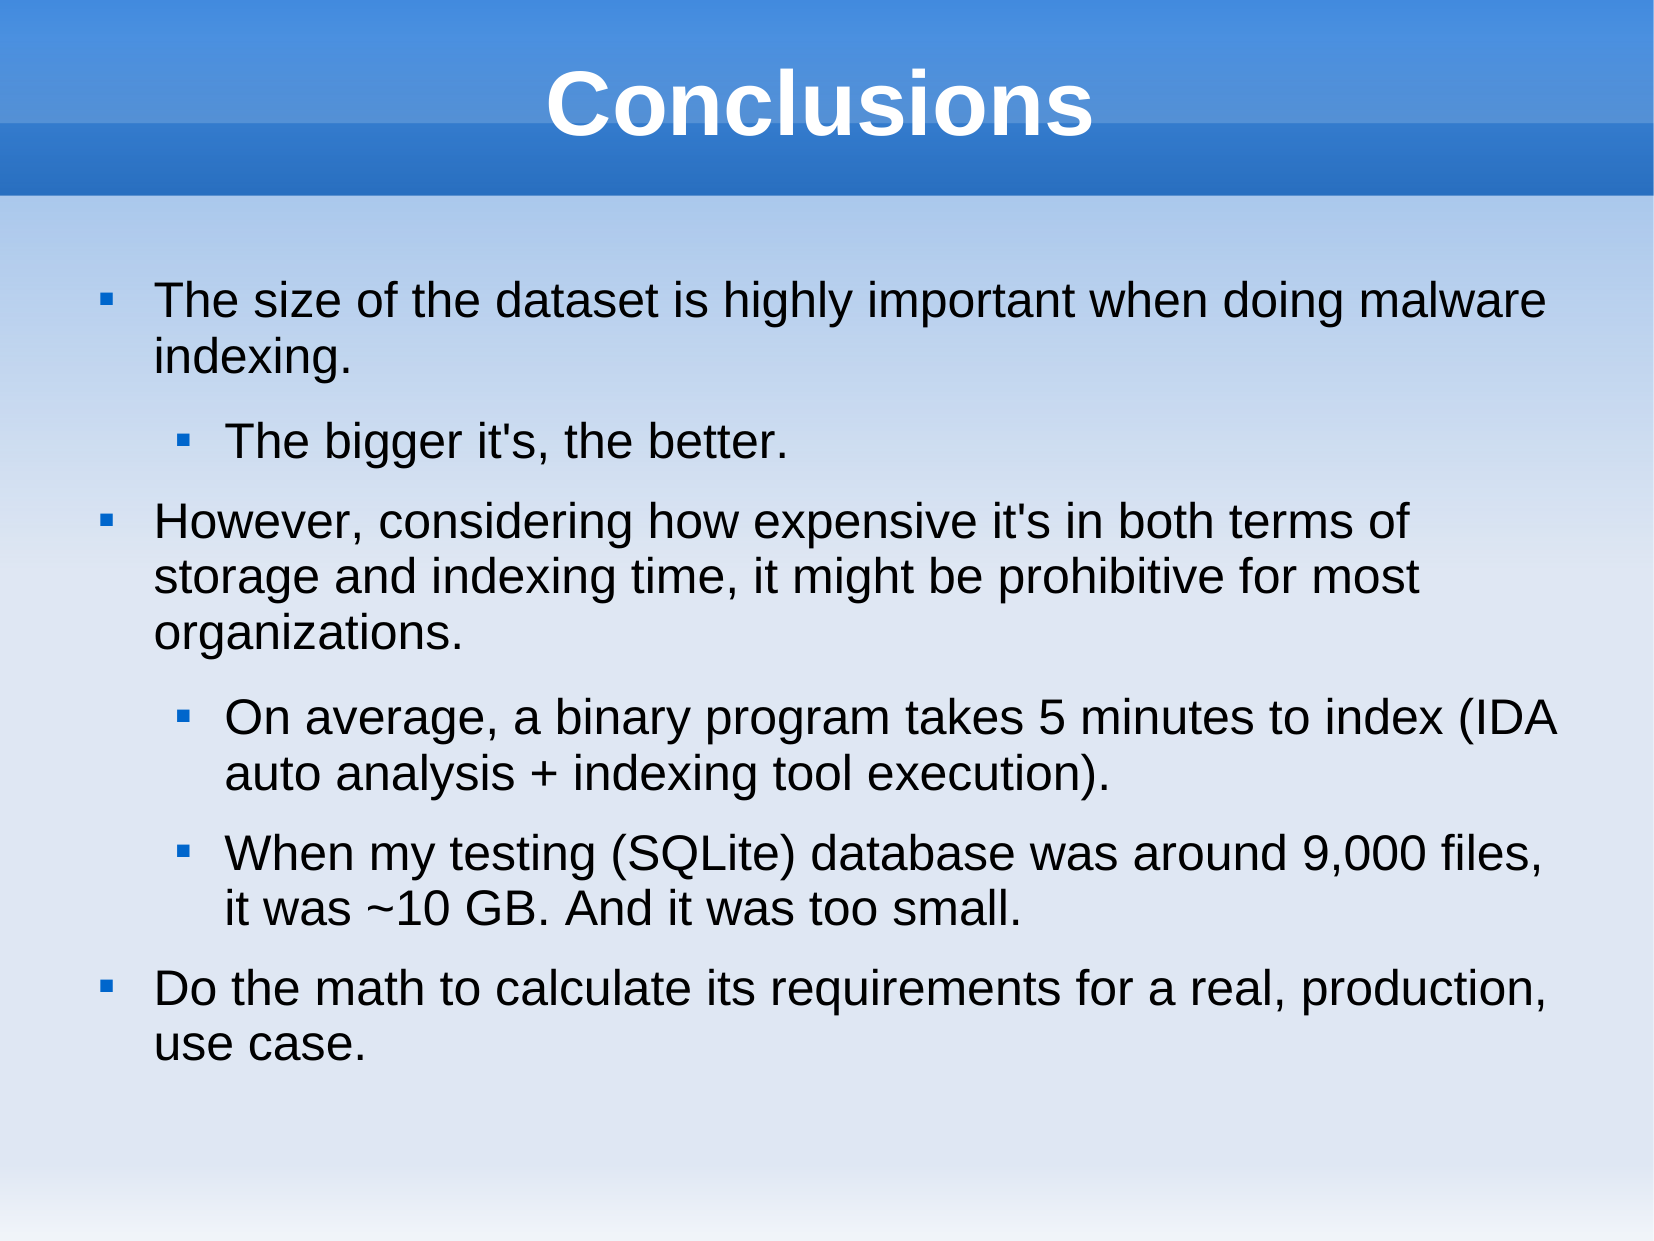

# Conclusions
The size of the dataset is highly important when doing malware indexing.
The bigger it's, the better.
However, considering how expensive it's in both terms of storage and indexing time, it might be prohibitive for most organizations.
On average, a binary program takes 5 minutes to index (IDA auto analysis + indexing tool execution).
When my testing (SQLite) database was around 9,000 files, it was ~10 GB. And it was too small.
Do the math to calculate its requirements for a real, production, use case.